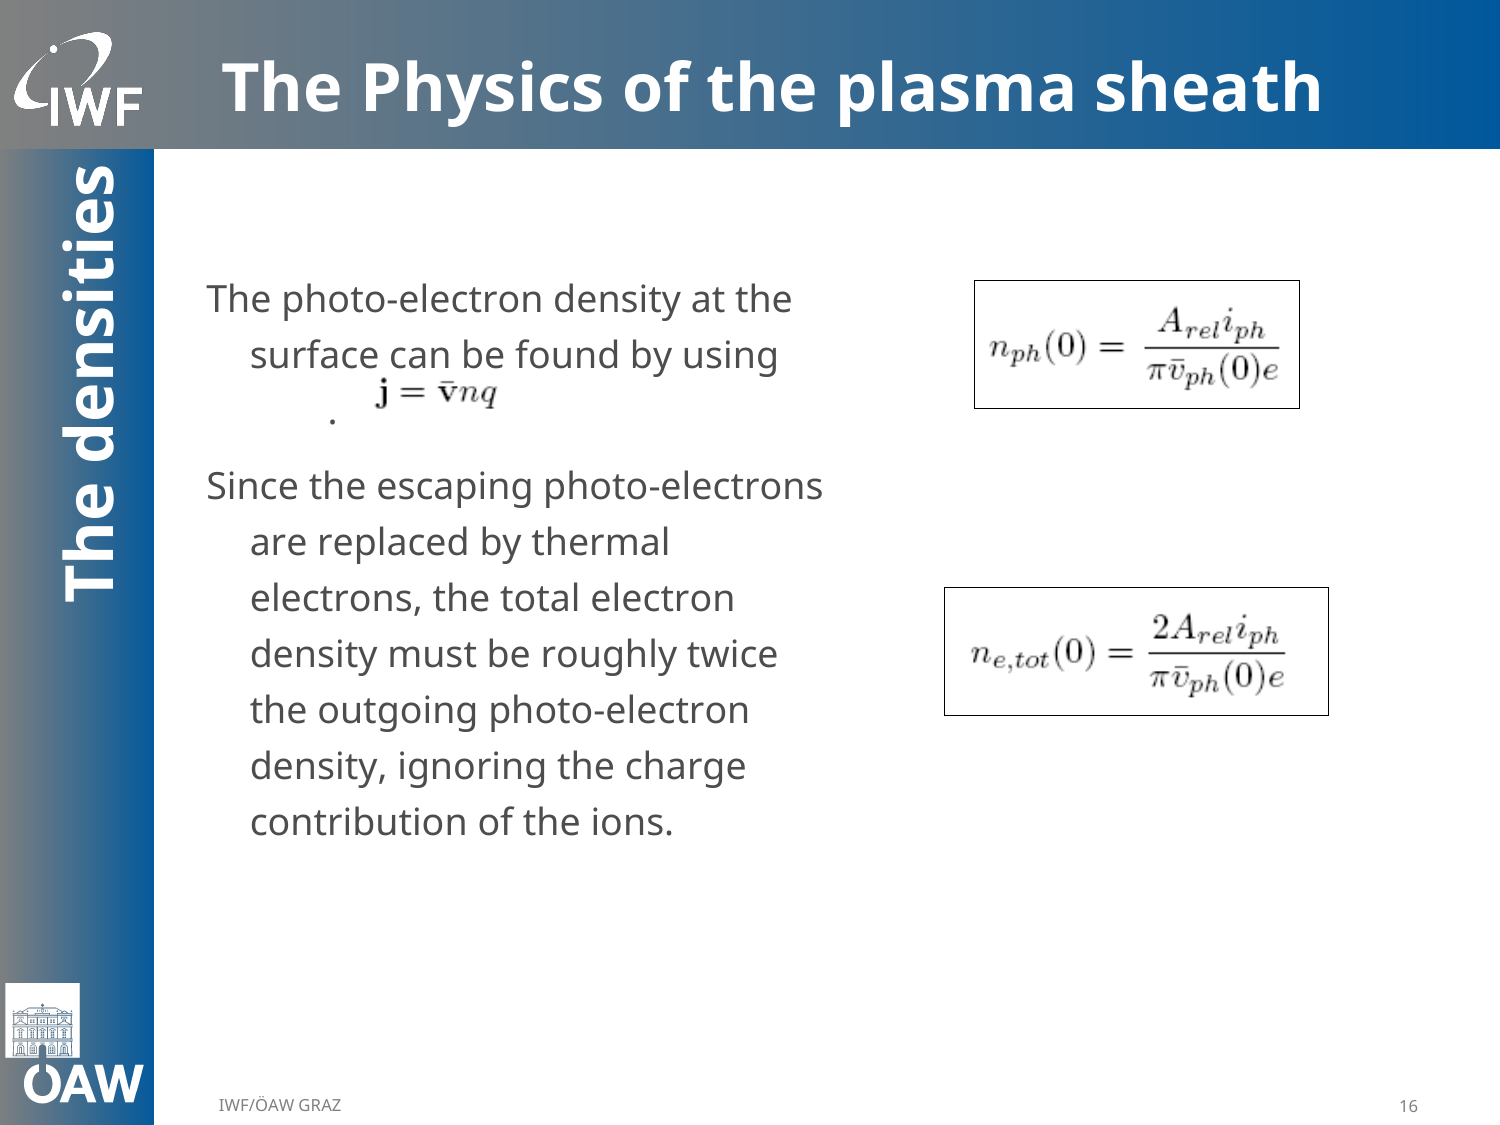

The Physics of the plasma sheath
# The photo-electron density at the surface can be found by using .
Since the escaping photo-electrons are replaced by thermal electrons, the total electron density must be roughly twice the outgoing photo-electron density, ignoring the charge contribution of the ions.
The densities
IWF/ÖAW GRAZ
16